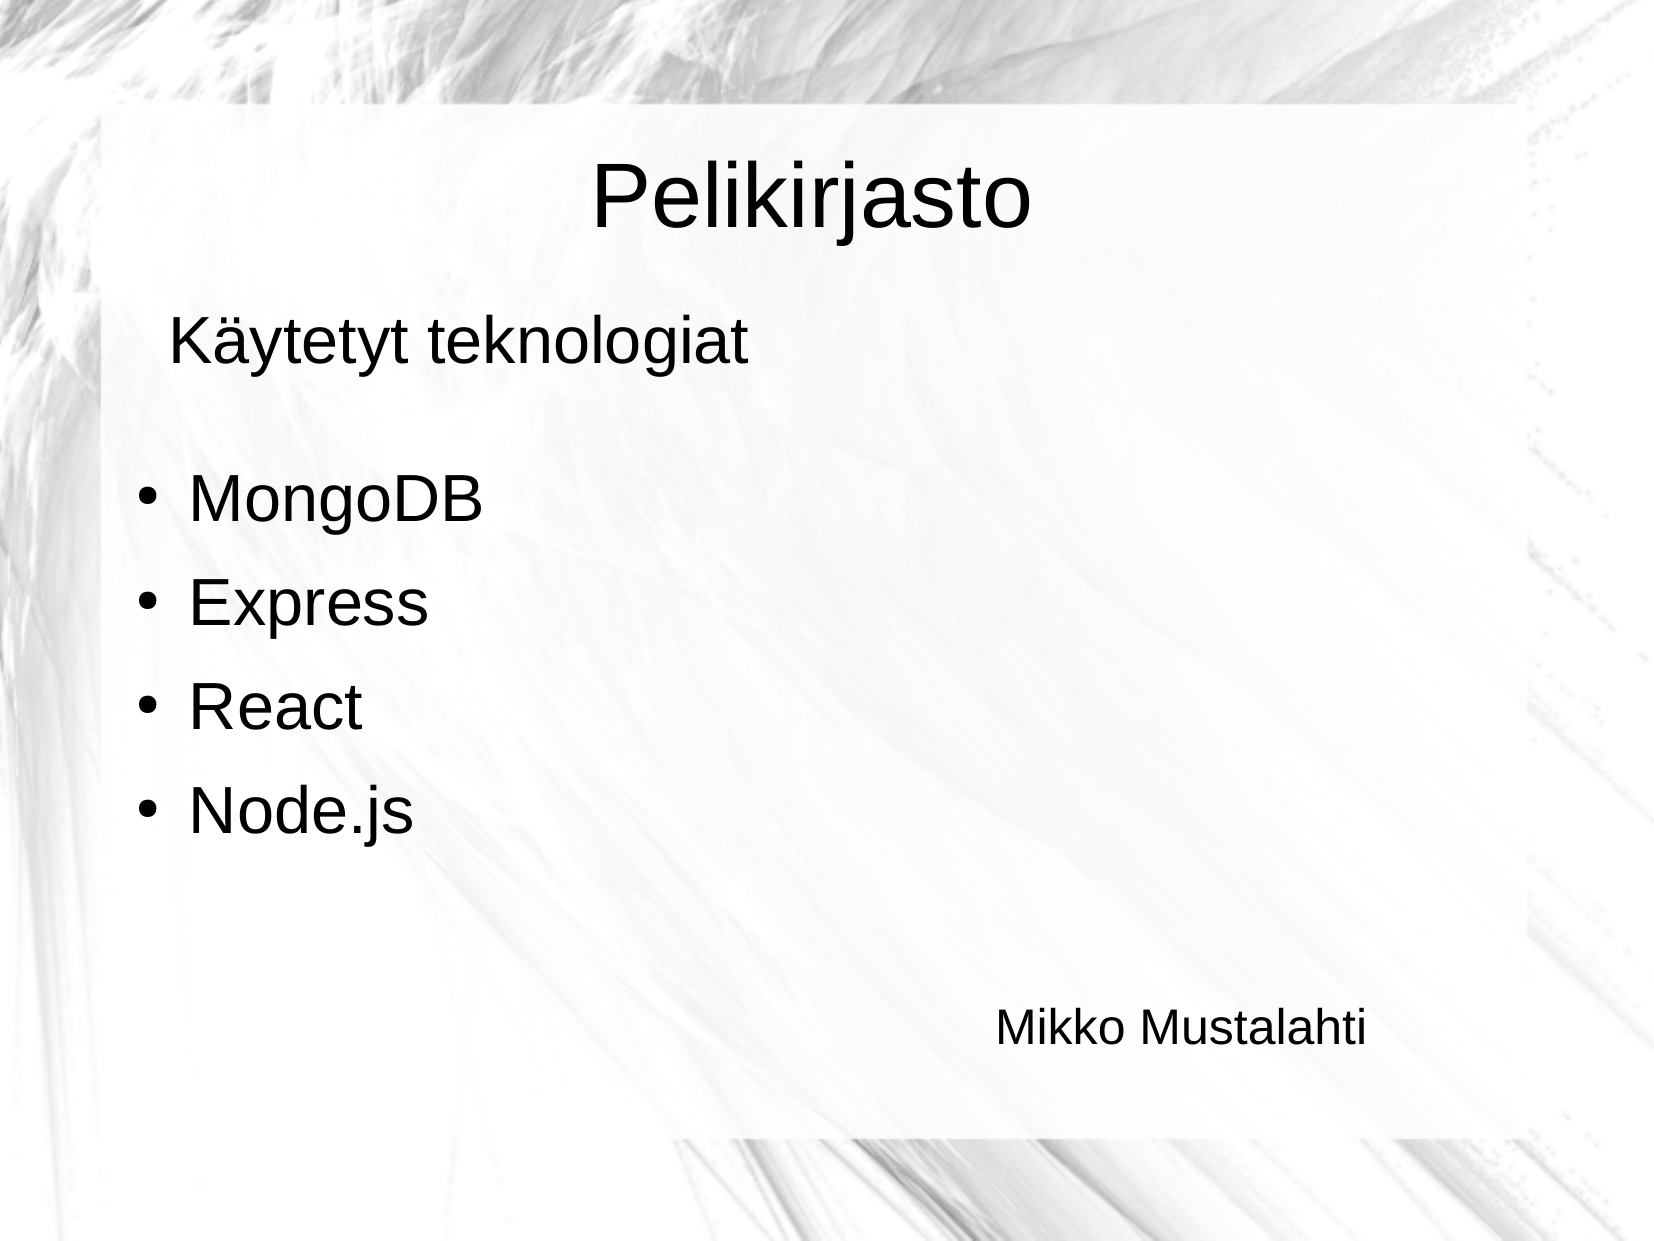

# Pelikirjasto
Käytetyt teknologiat
MongoDB
Express
React
Node.js
Mikko Mustalahti